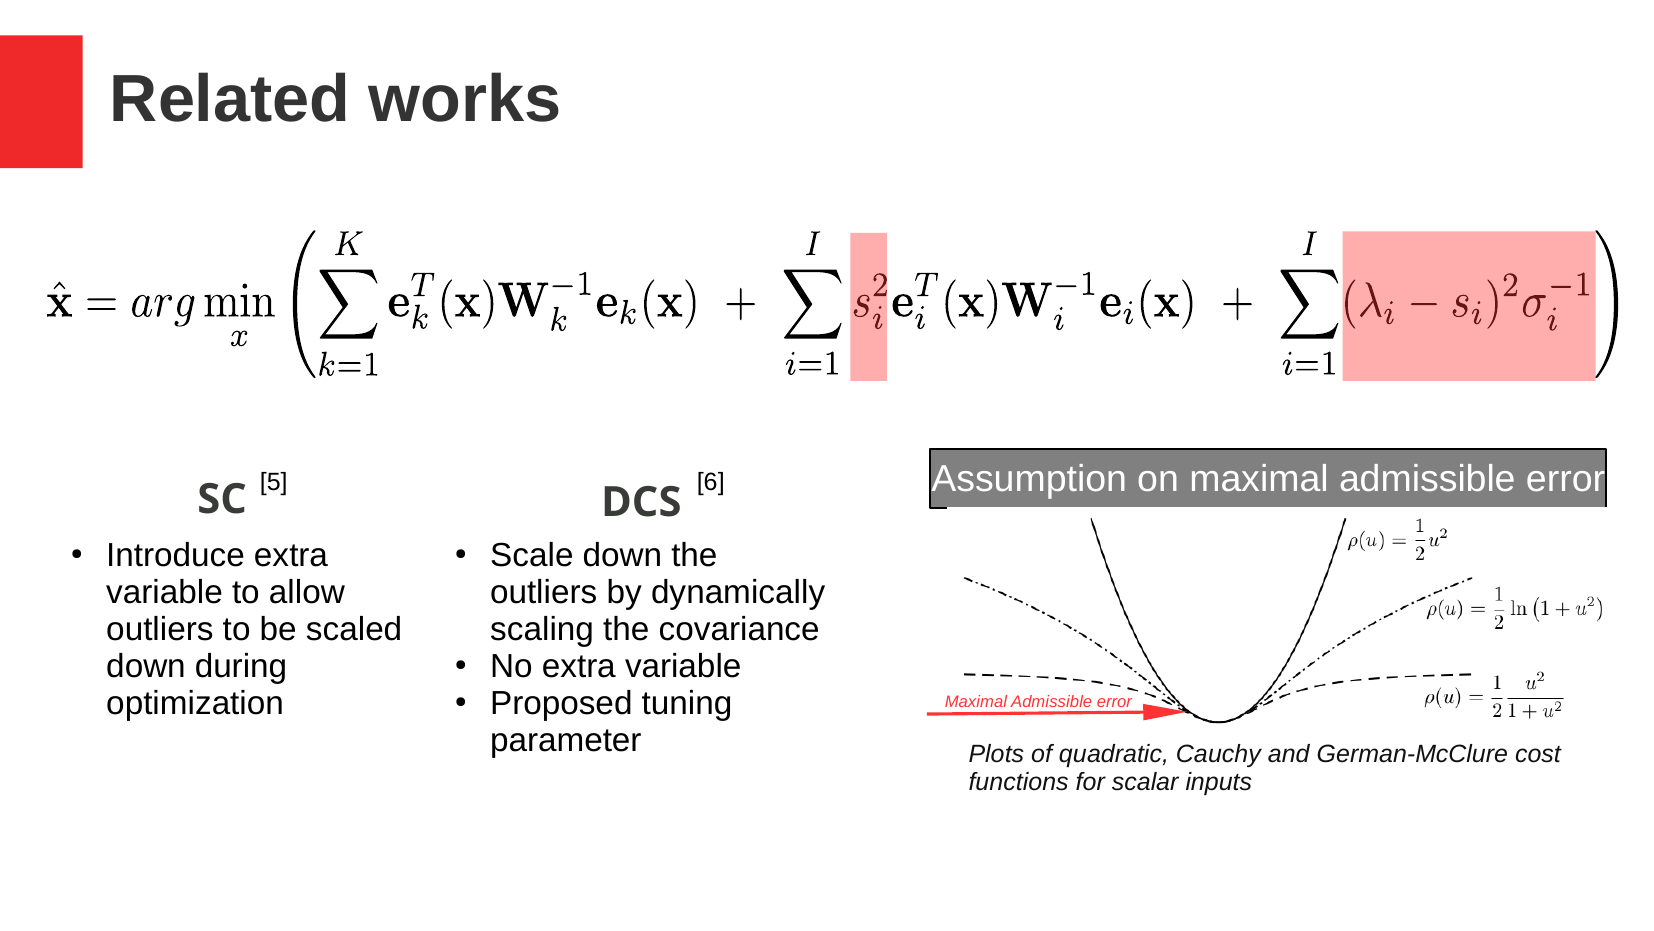

Related works
Assumption on maximal admissible error
[5]
[6]
SC
DCS
Introduce extra variable to allow outliers to be scaled down during optimization
Scale down the outliers by dynamically scaling the covariance
No extra variable
Proposed tuning parameter
Maximal Admissible error
Plots of quadratic, Cauchy and German-McClure cost functions for scalar inputs